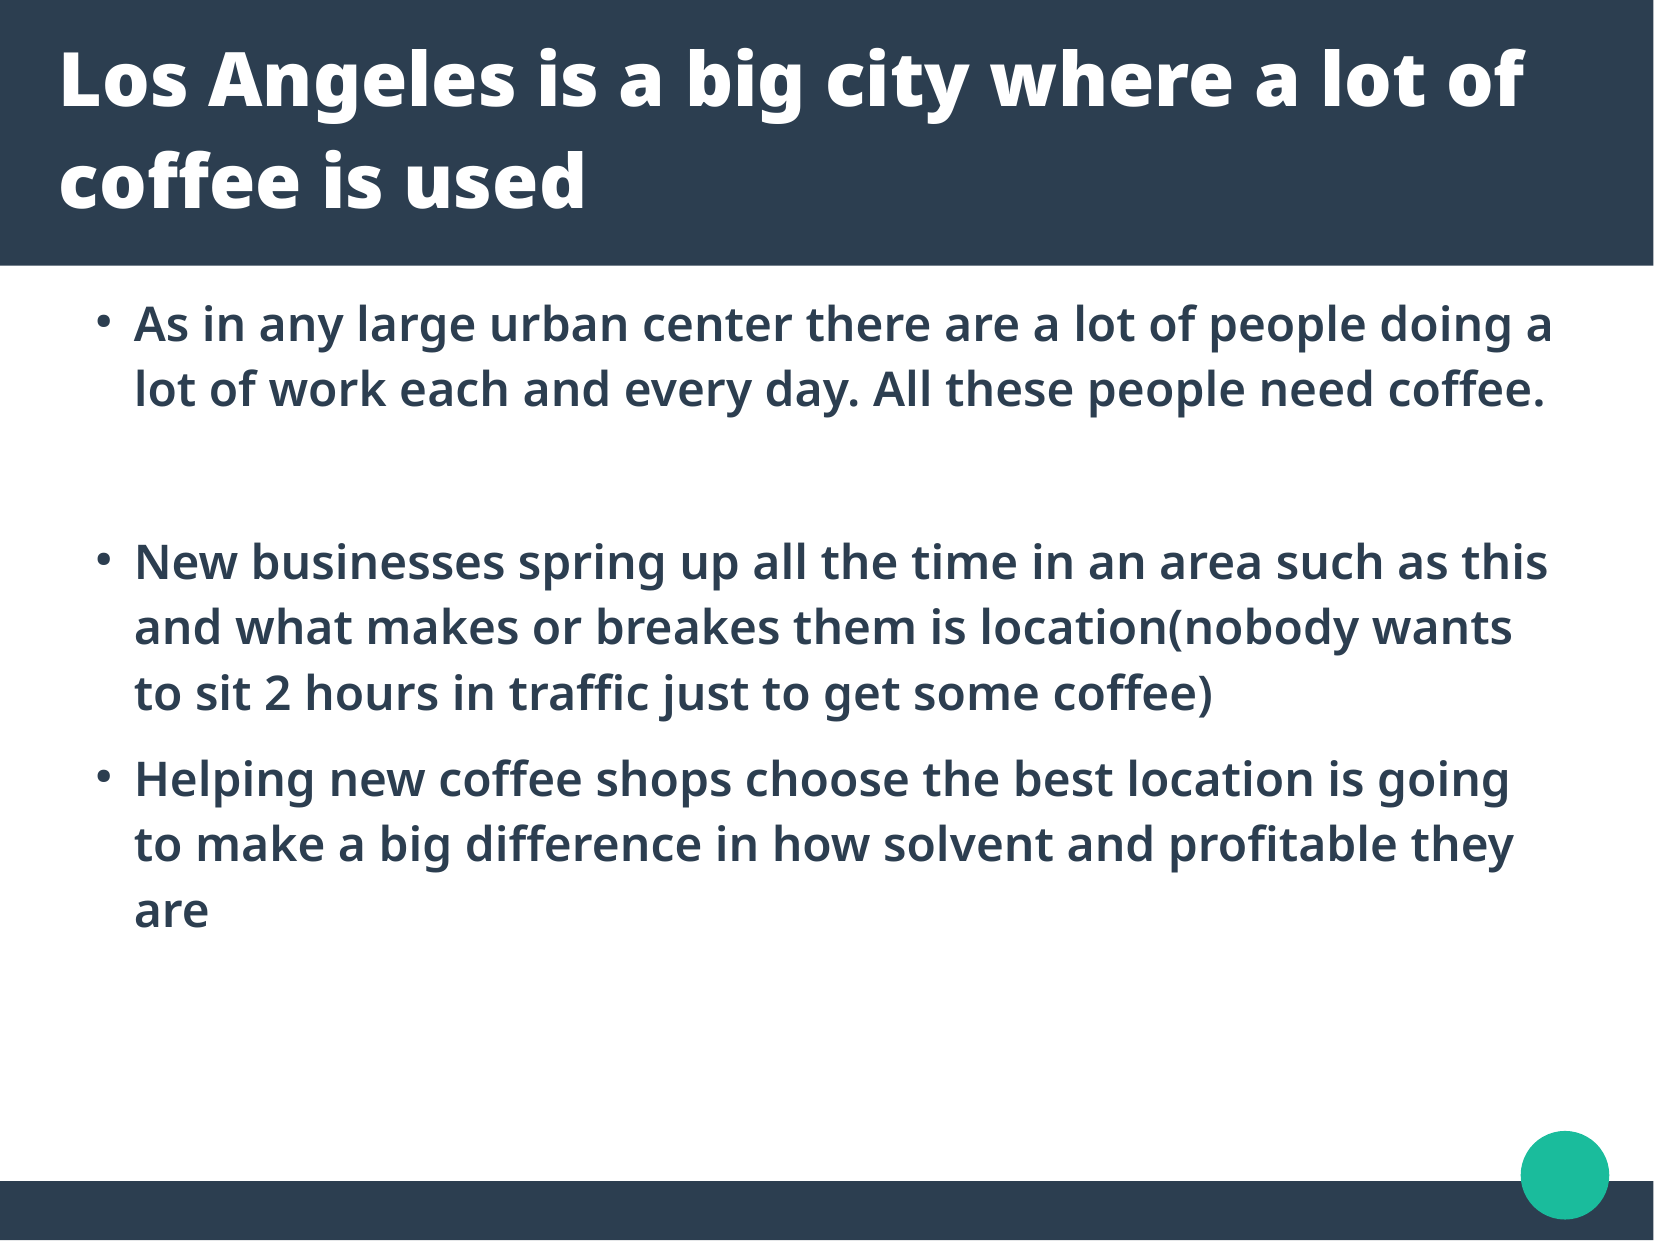

# Los Angeles is a big city where a lot of coffee is used
As in any large urban center there are a lot of people doing a lot of work each and every day. All these people need coffee.
New businesses spring up all the time in an area such as this and what makes or breakes them is location(nobody wants to sit 2 hours in traffic just to get some coffee)
Helping new coffee shops choose the best location is going to make a big difference in how solvent and profitable they are